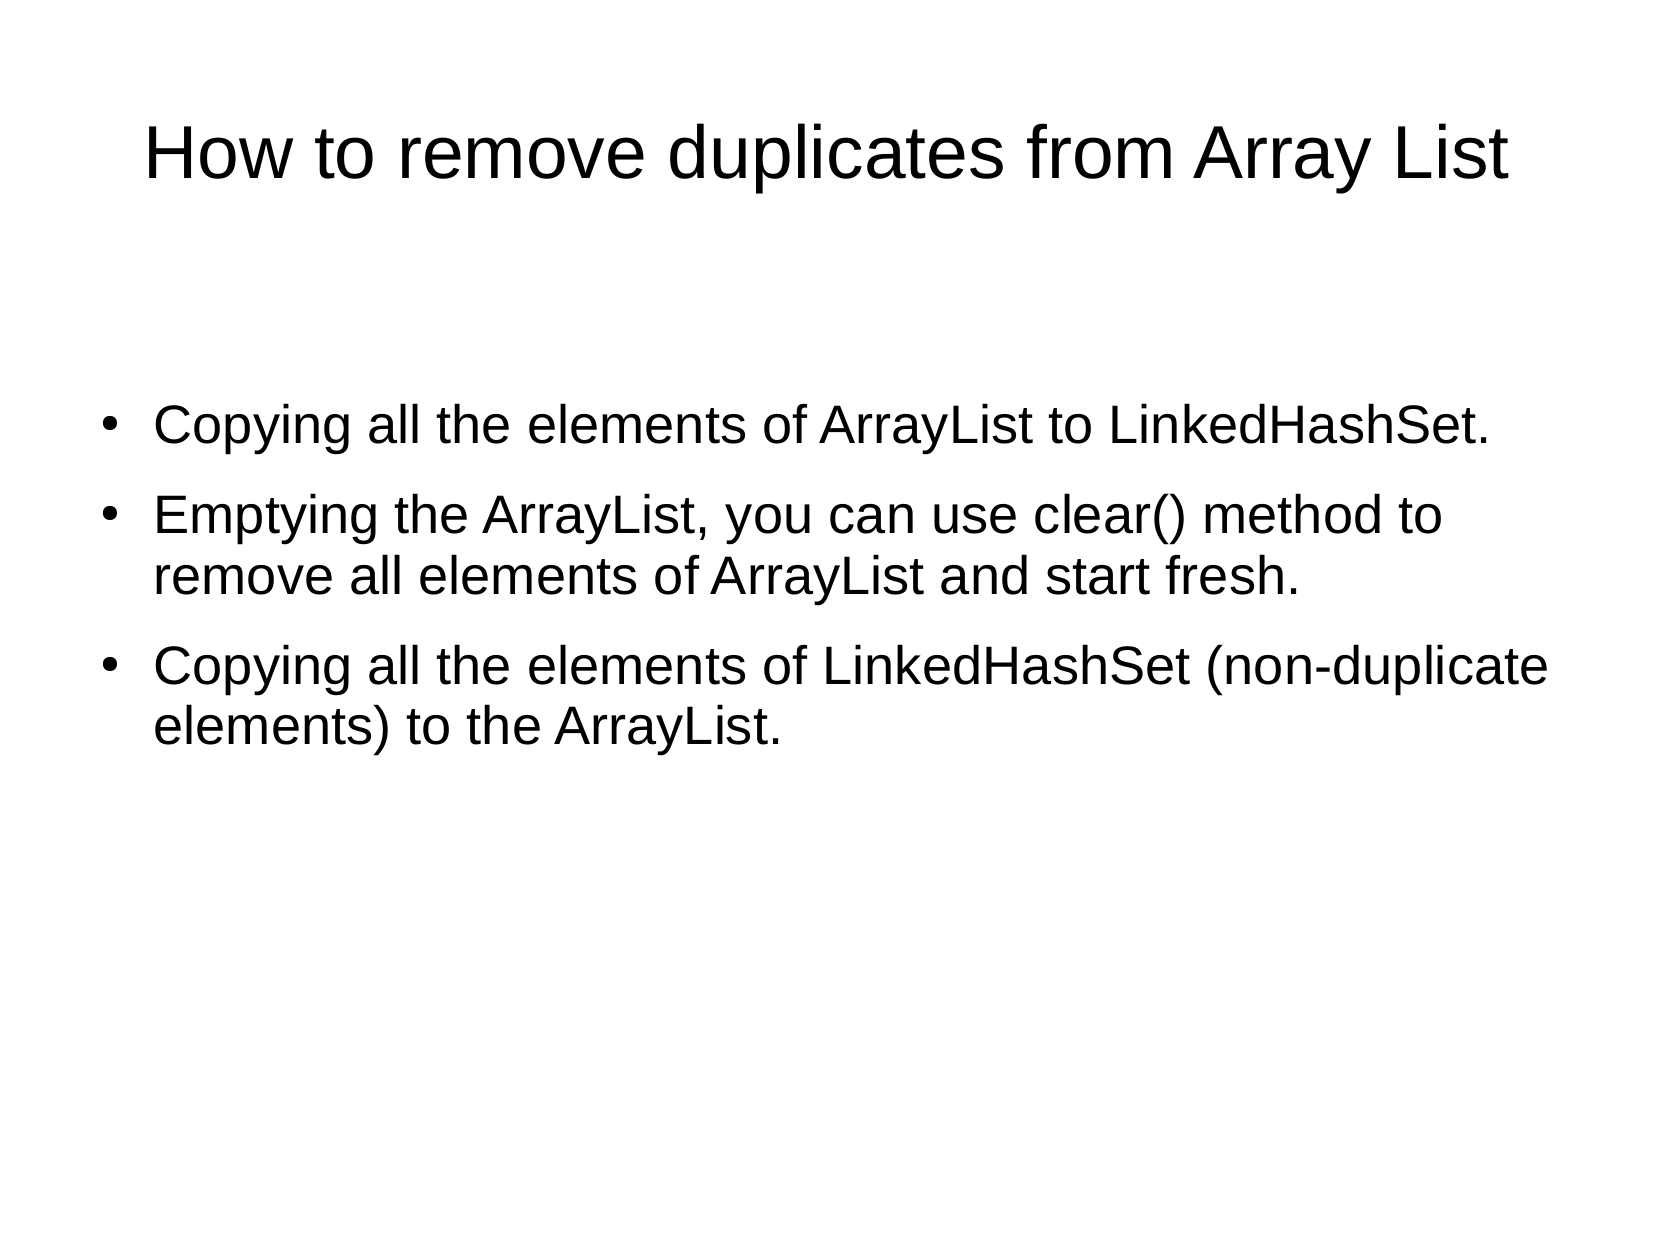

# How to remove duplicates from Array List
Copying all the elements of ArrayList to LinkedHashSet.
Emptying the ArrayList, you can use clear() method to remove all elements of ArrayList and start fresh.
Copying all the elements of LinkedHashSet (non-duplicate elements) to the ArrayList.